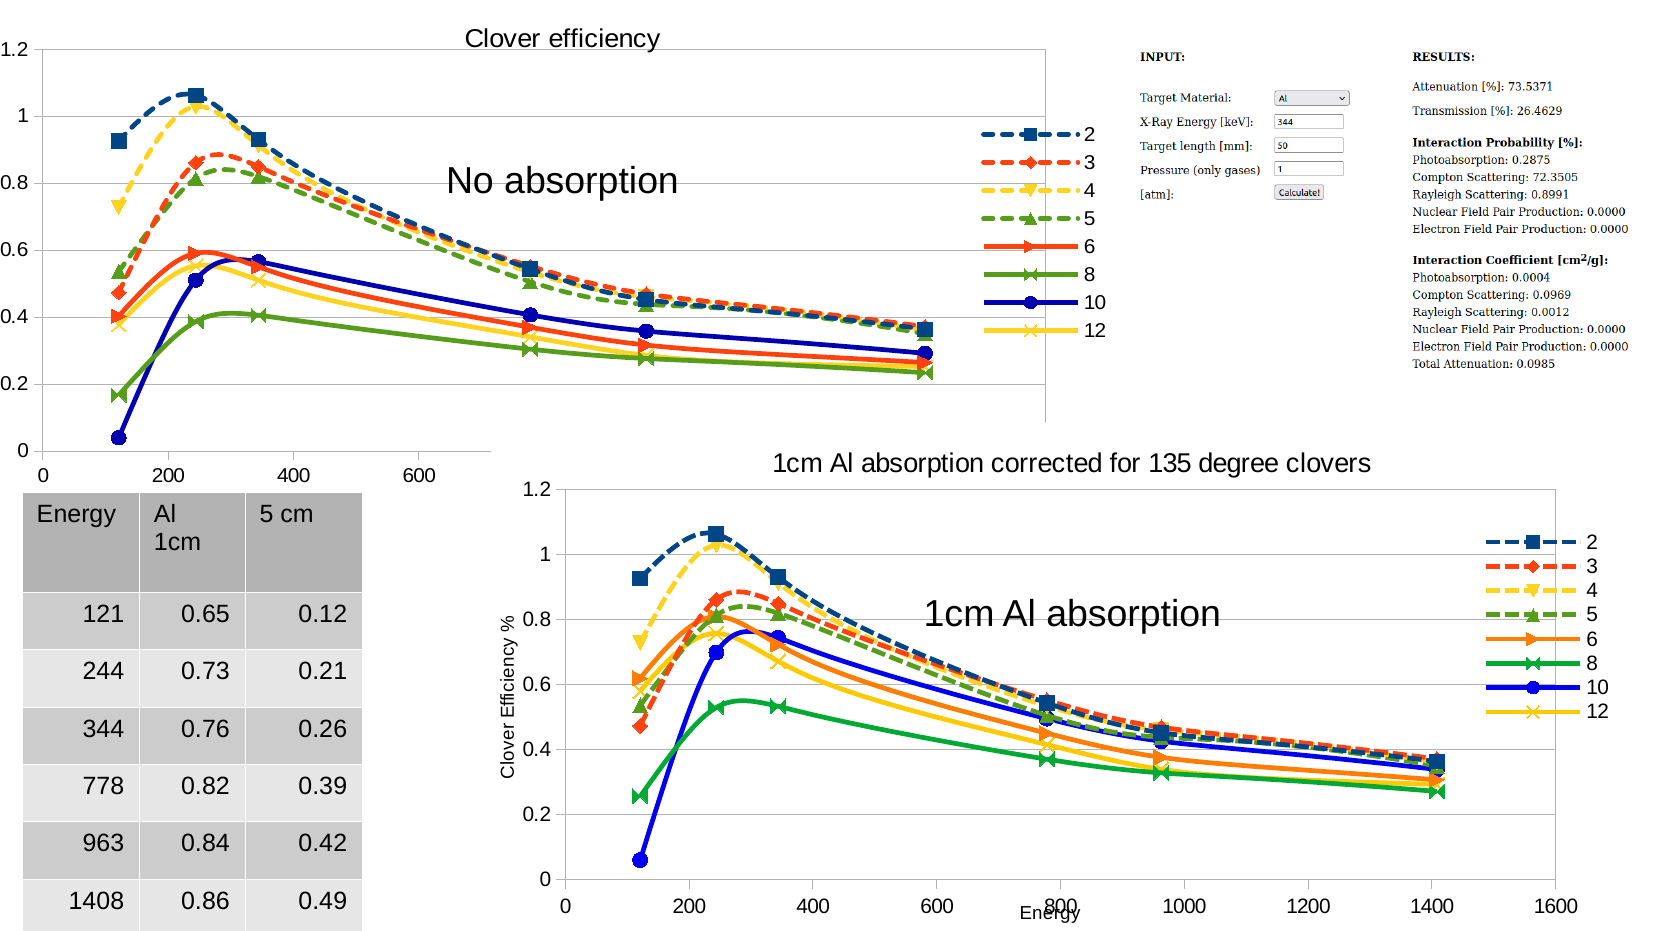

### Chart: Clover efficiency
| Category | 2 | 3 | 4 | 5 | 6 | 8 | 10 | 12 |
|---|---|---|---|---|---|---|---|---|
### Chart: 1cm Al absorption corrected for 135 degree clovers
| Category | 2 | 3 | 4 | 5 | 6 | 8 | 10 | 12 |
|---|---|---|---|---|---|---|---|---|| Energy | Al 1cm | 5 cm |
| --- | --- | --- |
| 121 | 0.65 | 0.12 |
| 244 | 0.73 | 0.21 |
| 344 | 0.76 | 0.26 |
| 778 | 0.82 | 0.39 |
| 963 | 0.84 | 0.42 |
| 1408 | 0.86 | 0.49 |